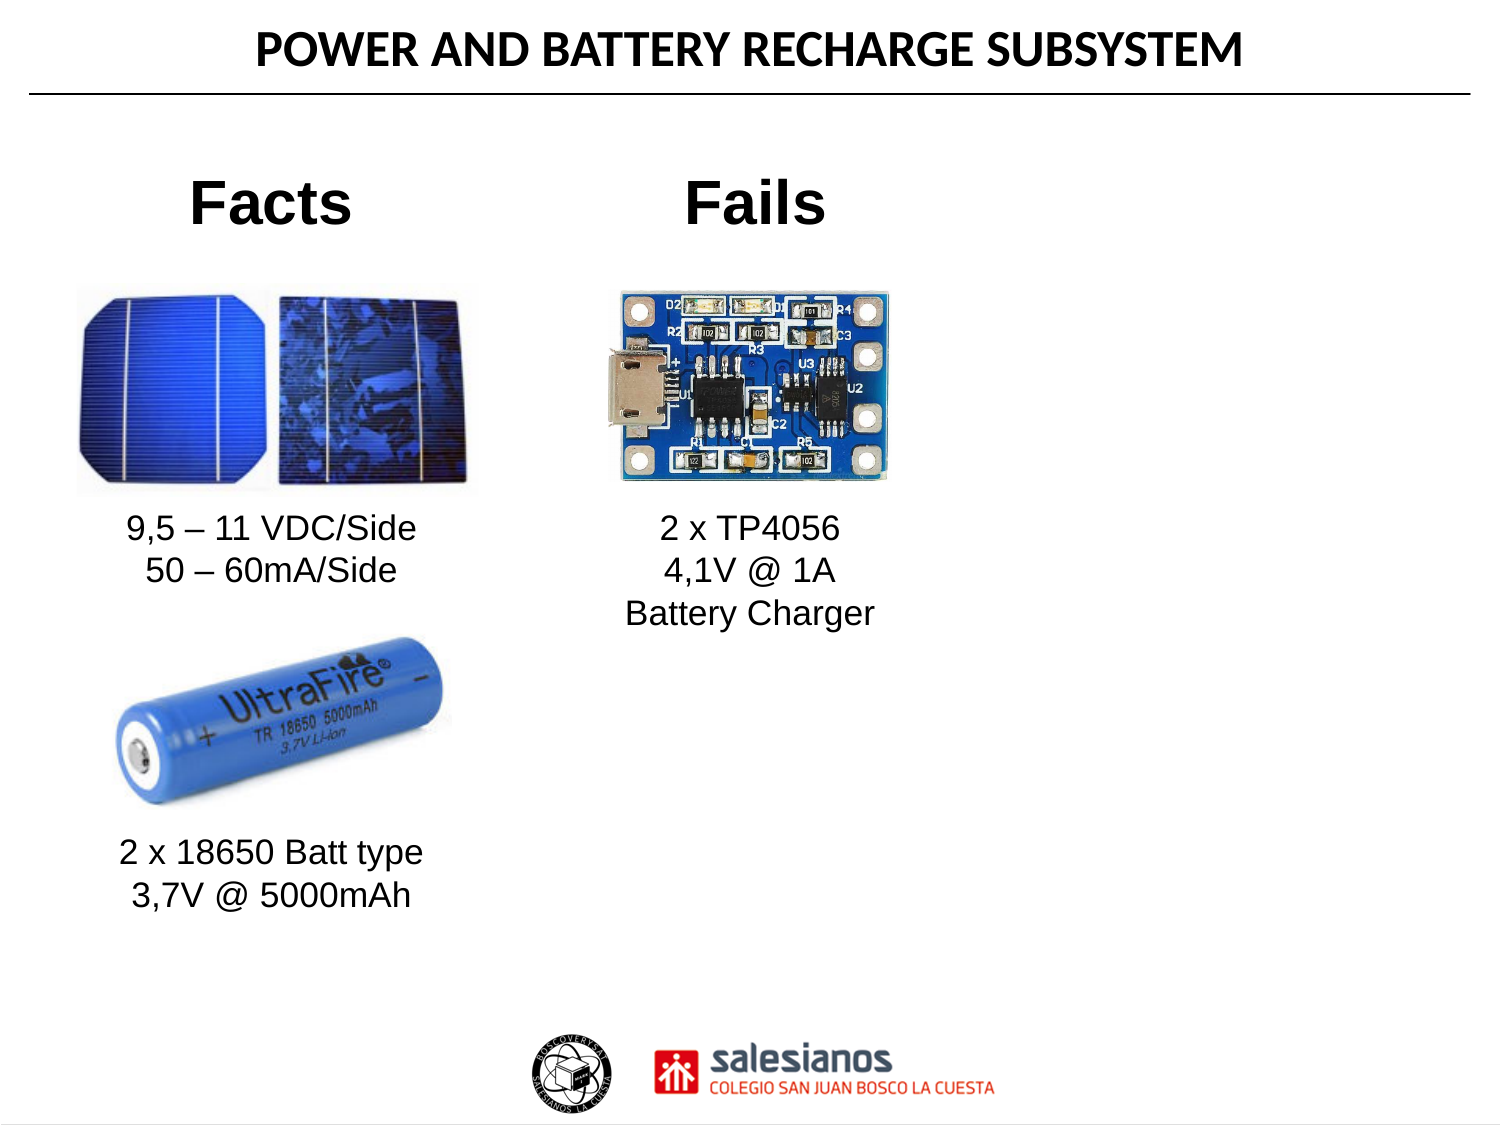

POWER AND BATTERY RECHARGE SUBSYSTEM
Facts
Fails
9,5 – 11 VDC/Side
50 – 60mA/Side
2 x TP4056
4,1V @ 1A
Battery Charger
2 x 18650 Batt type
3,7V @ 5000mAh